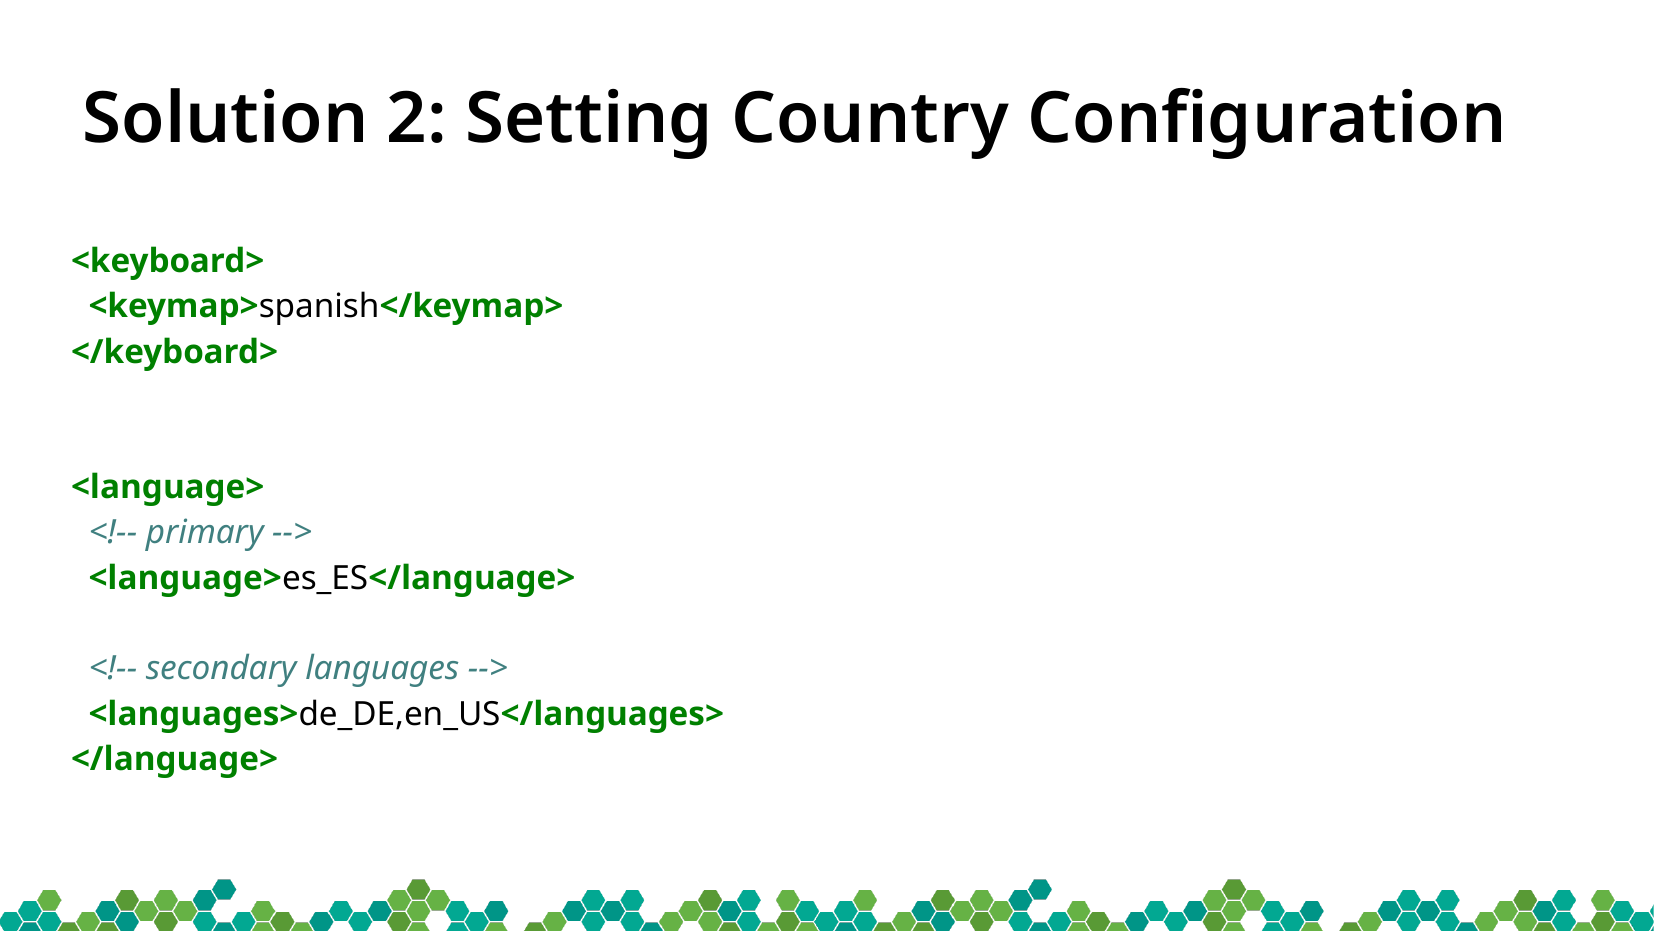

# Solution 2: Setting Country Configuration
<keyboard>
 <keymap>spanish</keymap>
</keyboard>
<language>
 <!-- primary -->
 <language>es_ES</language>
 <!-- secondary languages -->
 <languages>de_DE,en_US</languages>
</language>